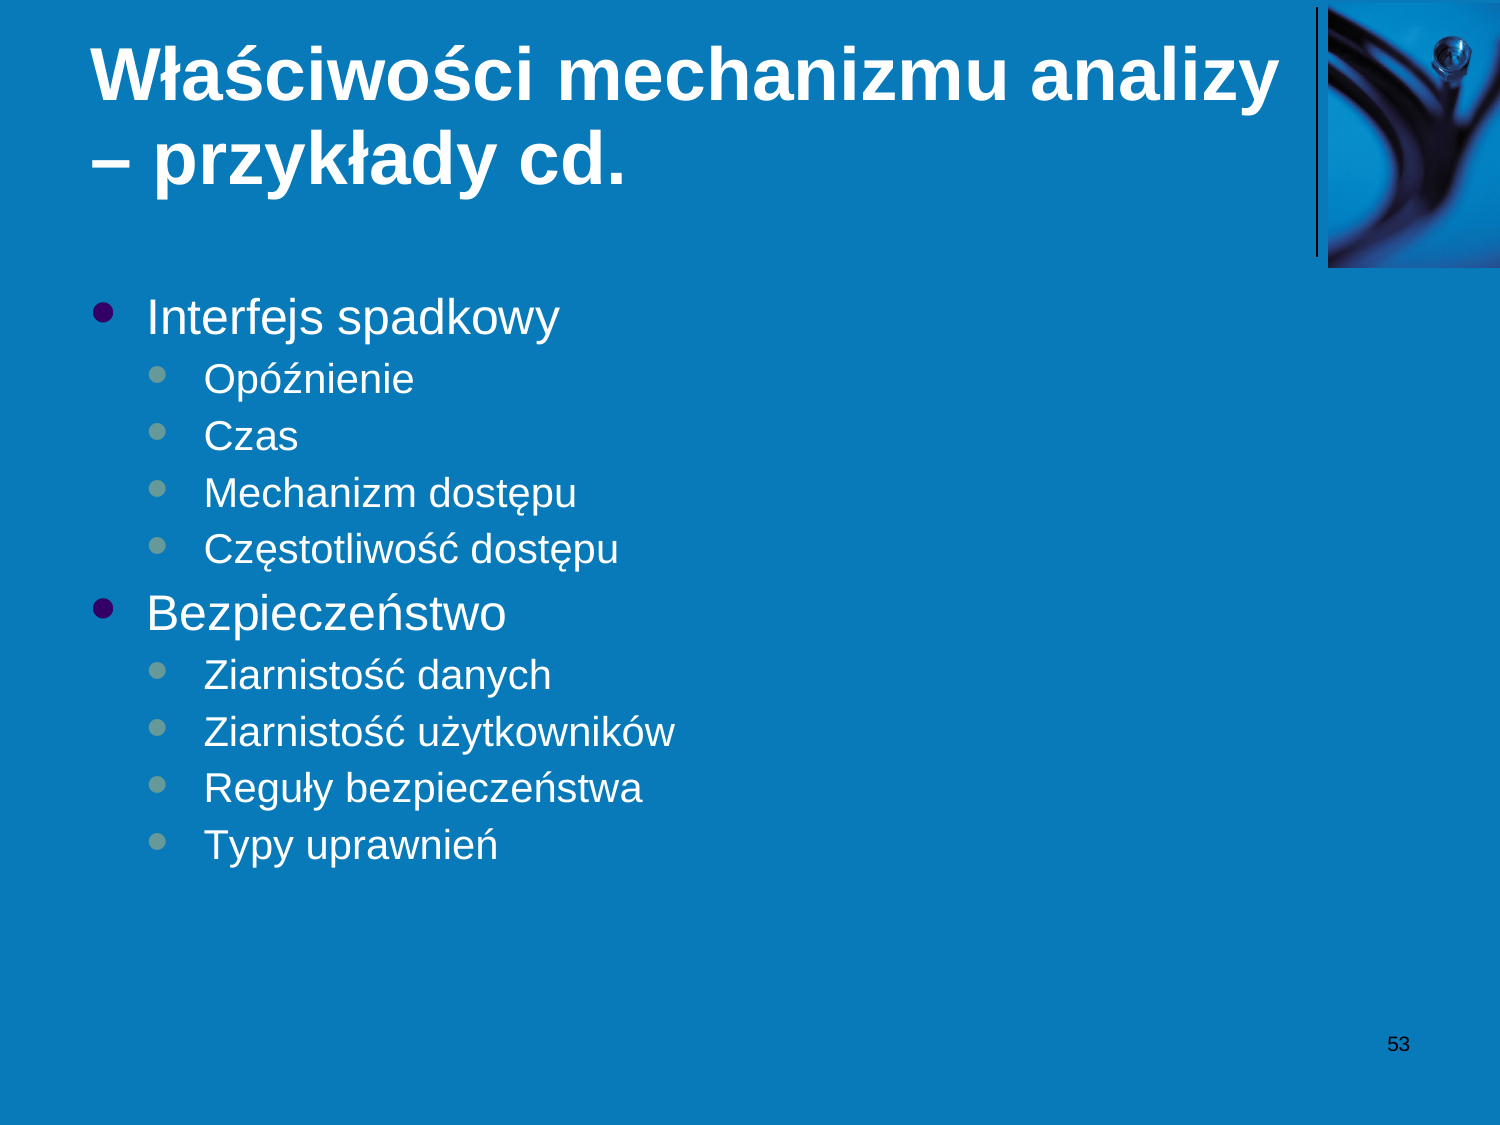

# Właściwości mechanizmu analizy – przykłady cd.
Interfejs spadkowy
Opóźnienie
Czas
Mechanizm dostępu
Częstotliwość dostępu
Bezpieczeństwo
Ziarnistość danych
Ziarnistość użytkowników
Reguły bezpieczeństwa
Typy uprawnień
53